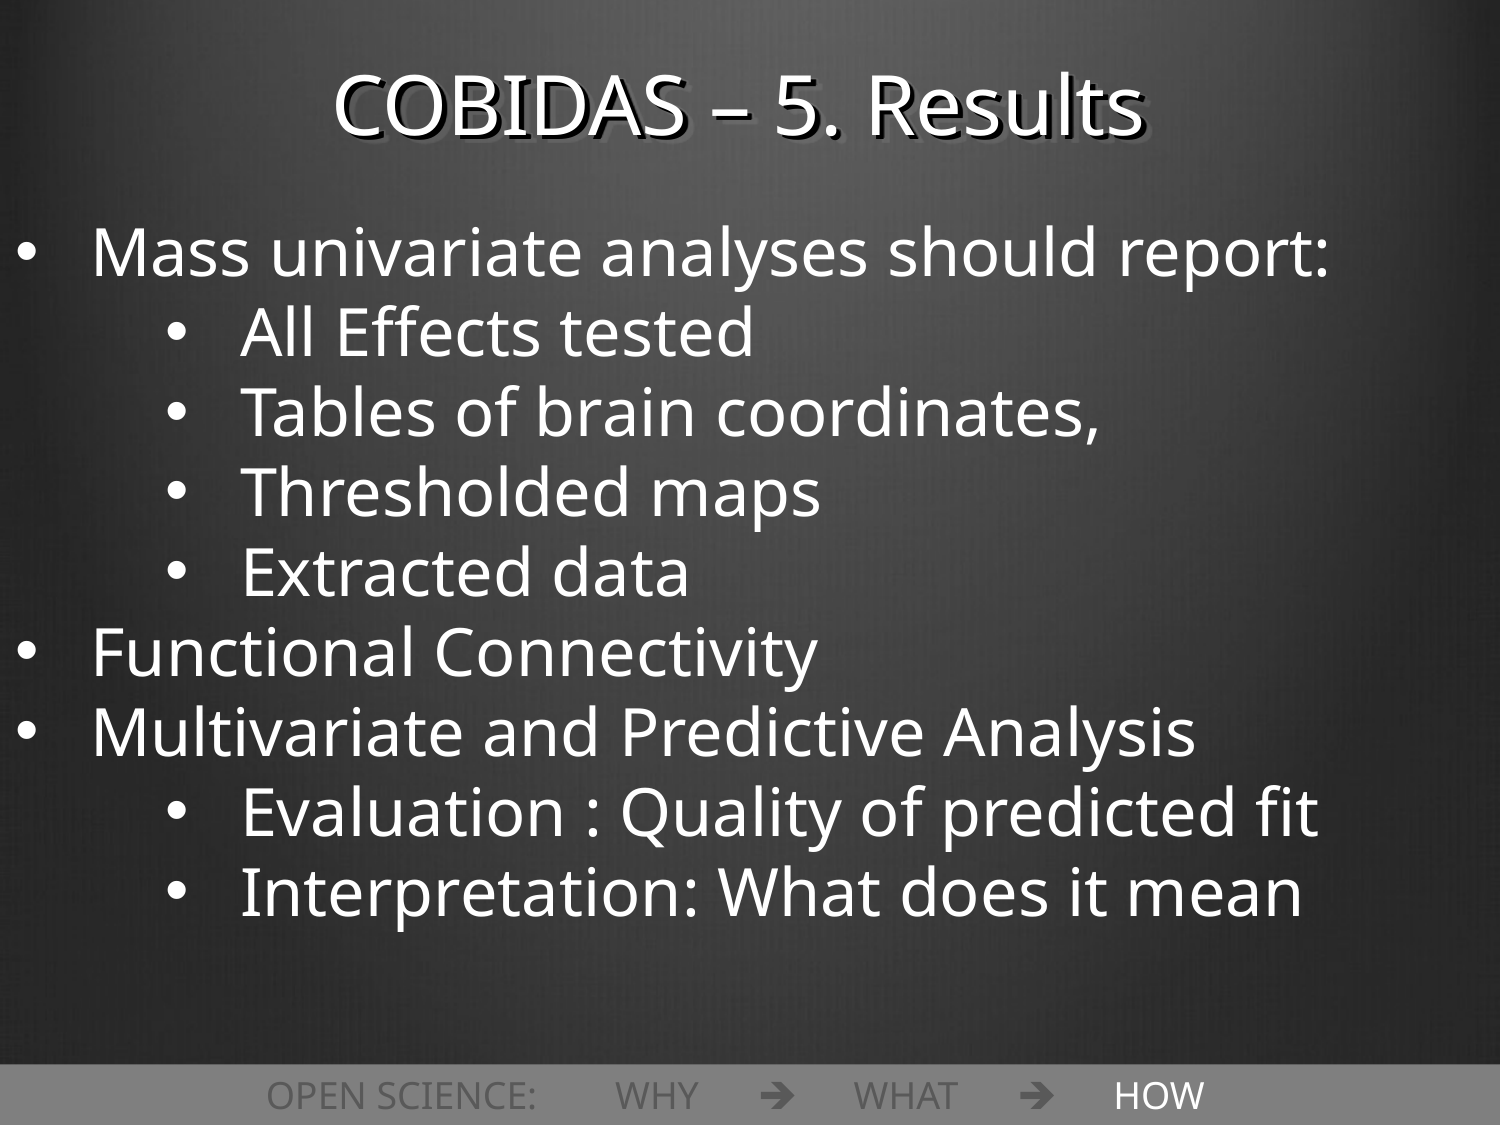

# COBIDAS – 5. Results
Mass univariate analyses should report:
All Effects tested
Tables of brain coordinates,
Thresholded maps
Extracted data
Functional Connectivity
Multivariate and Predictive Analysis
Evaluation : Quality of predicted fit
Interpretation: What does it mean
OPEN SCIENCE: WHY  WHAT  HOW